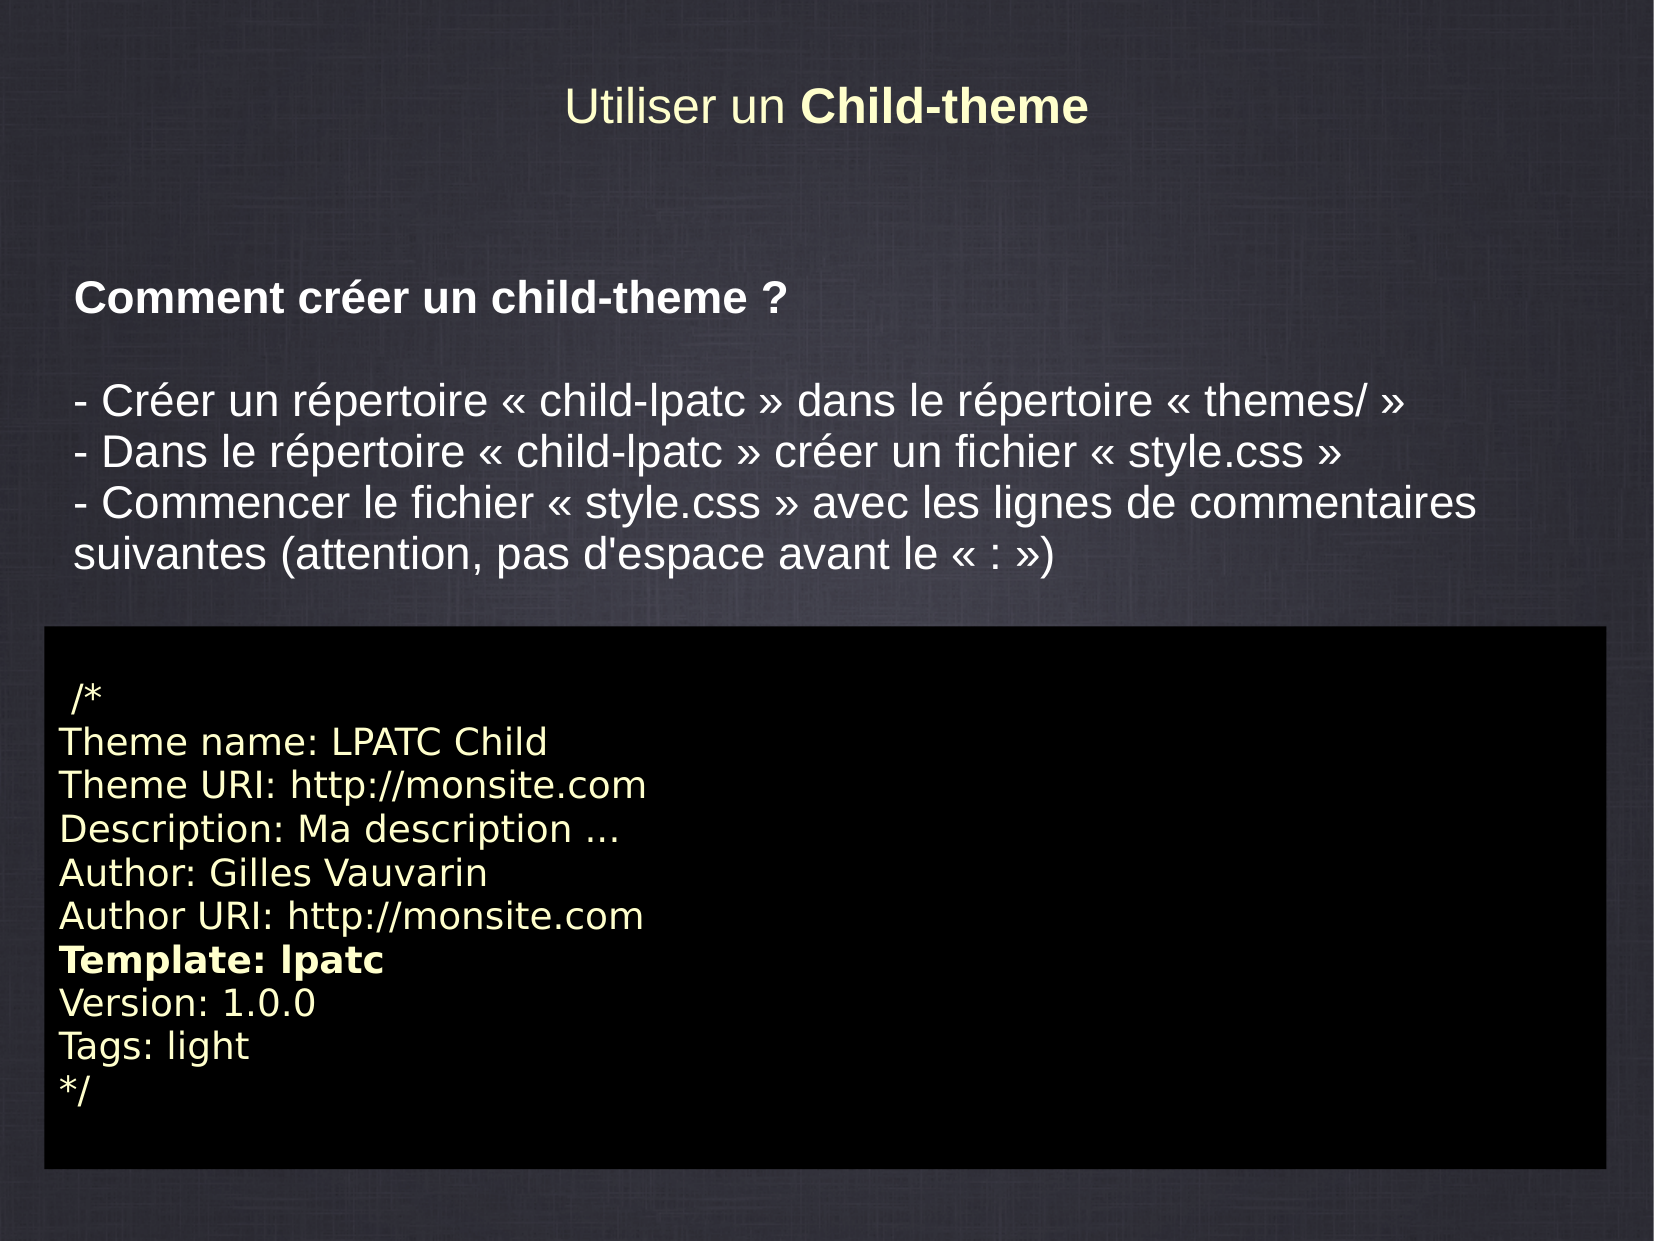

Utiliser un Child-theme
Comment créer un child-theme ?
- Créer un répertoire « child-lpatc » dans le répertoire « themes/ »
- Dans le répertoire « child-lpatc » créer un fichier « style.css »
- Commencer le fichier « style.css » avec les lignes de commentaires suivantes (attention, pas d'espace avant le « : »)
 /*
Theme name: LPATC Child
Theme URI: http://monsite.com
Description: Ma description ...
Author: Gilles Vauvarin
Author URI: http://monsite.com
Template: lpatc
Version: 1.0.0
Tags: light
*/